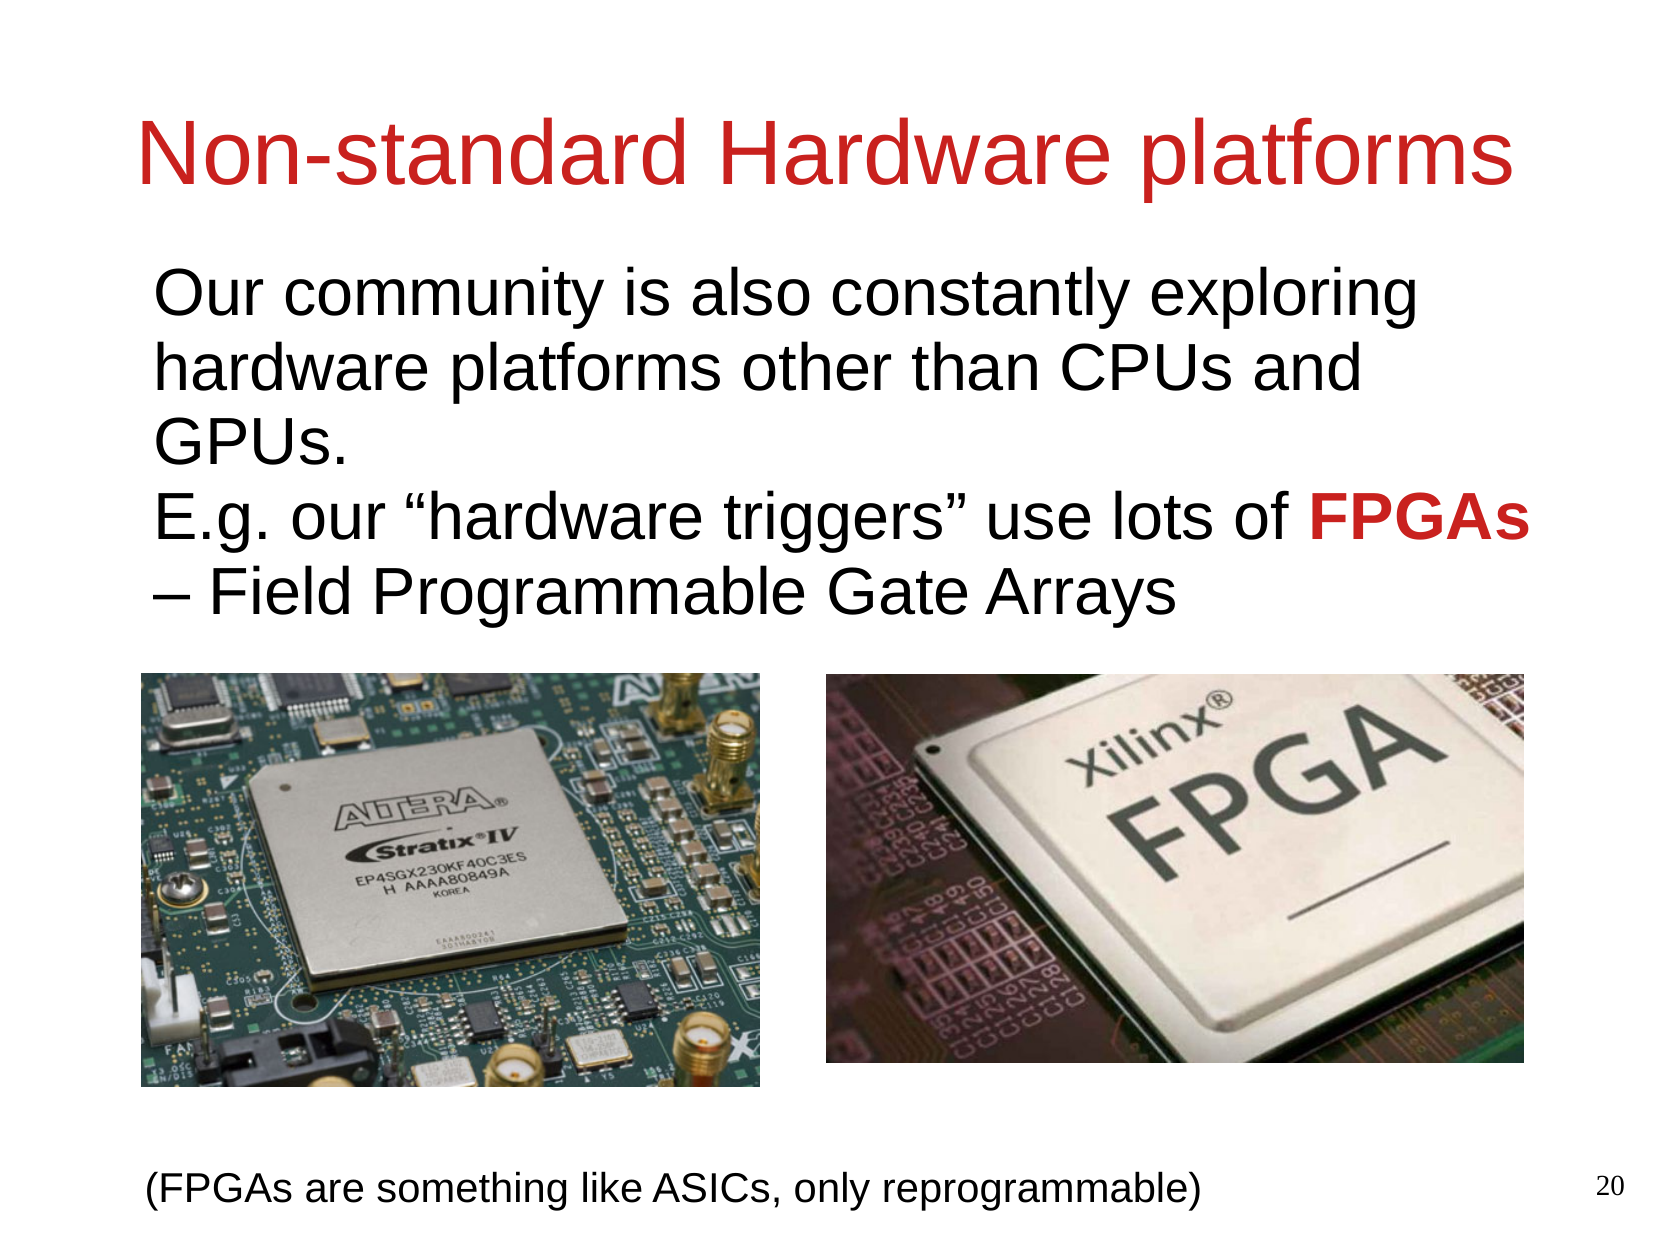

# Non-standard Hardware platforms
Our community is also constantly exploring hardware platforms other than CPUs and GPUs.
E.g. our “hardware triggers” use lots of FPGAs – Field Programmable Gate Arrays
(FPGAs are something like ASICs, only reprogrammable)
20